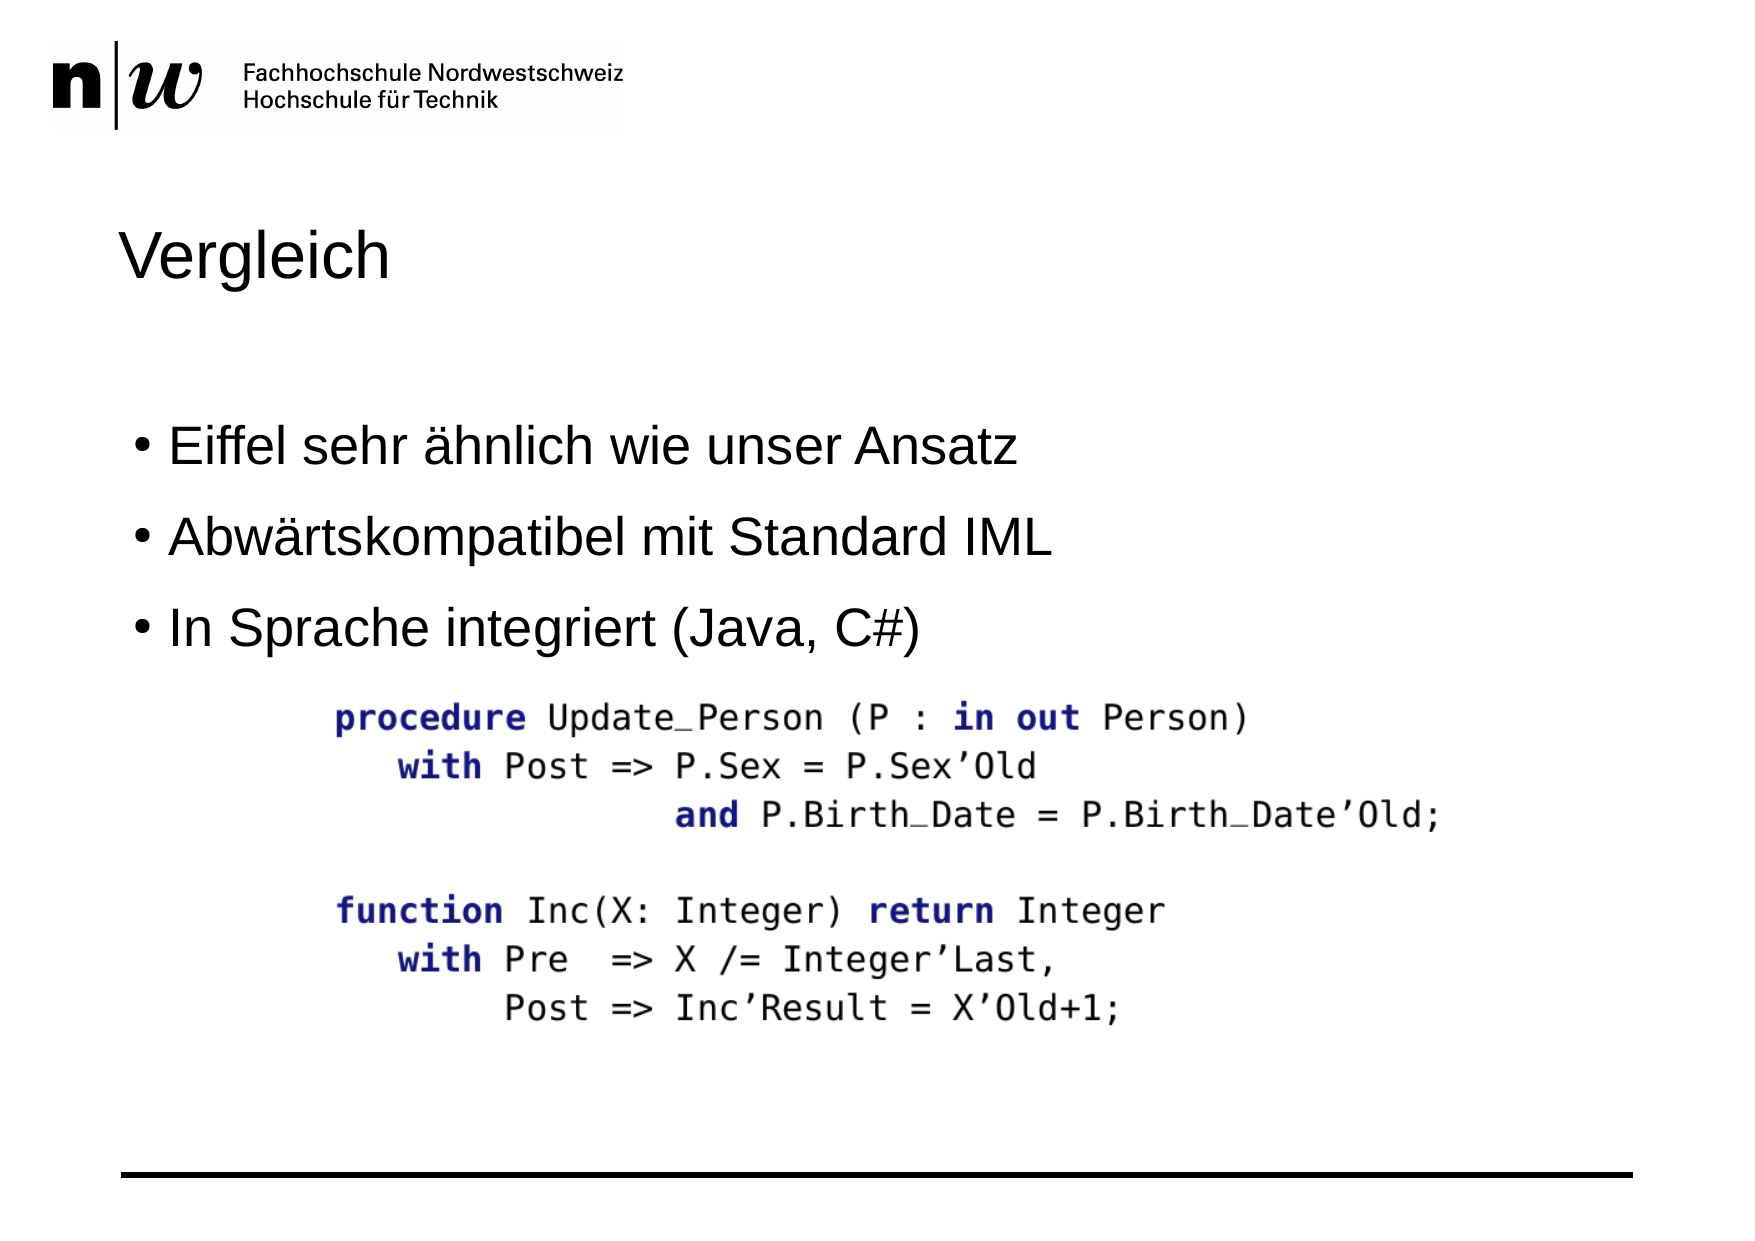

Vergleich
Eiffel sehr ähnlich wie unser Ansatz
Abwärtskompatibel mit Standard IML
In Sprache integriert (Java, C#)